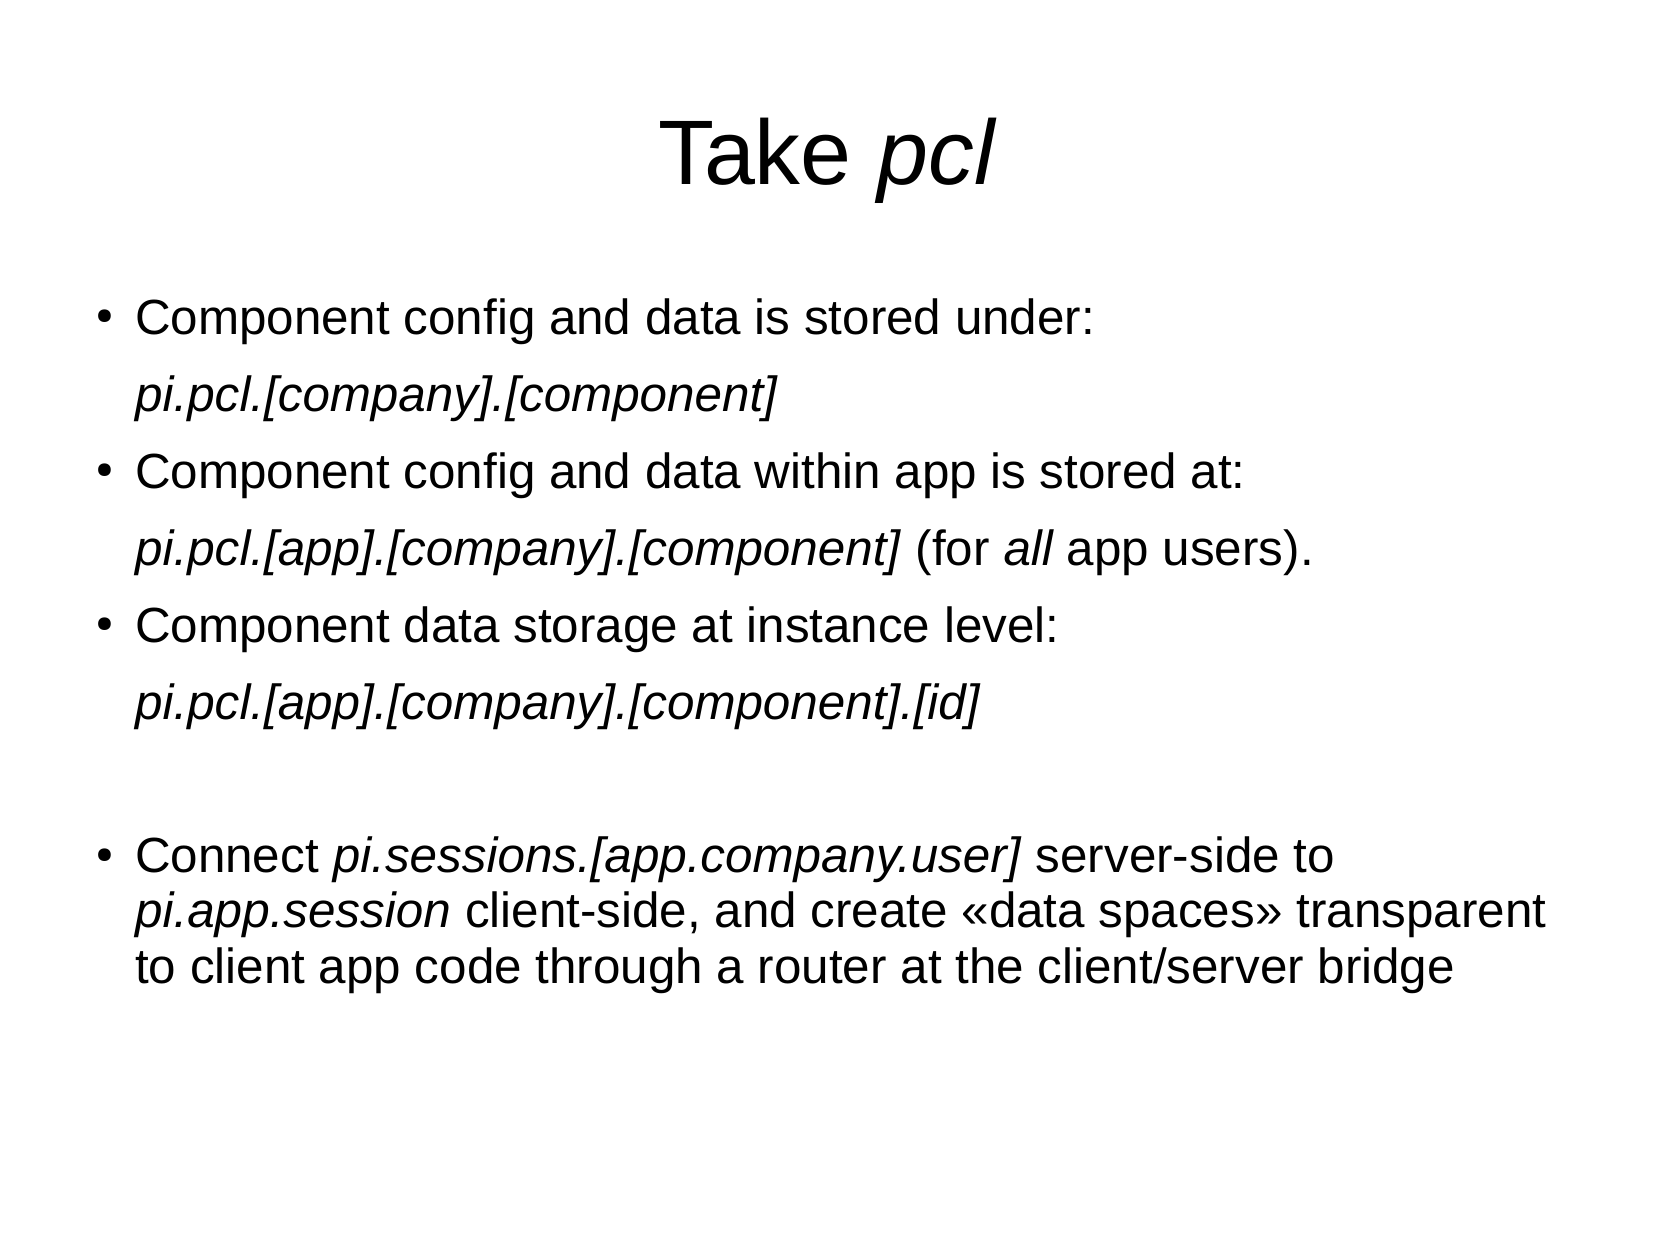

# Take pcl
Component config and data is stored under:
pi.pcl.[company].[component]
Component config and data within app is stored at:
pi.pcl.[app].[company].[component] (for all app users).
Component data storage at instance level:
pi.pcl.[app].[company].[component].[id]
Connect pi.sessions.[app.company.user] server-side to pi.app.session client-side, and create «data spaces» transparent to client app code through a router at the client/server bridge